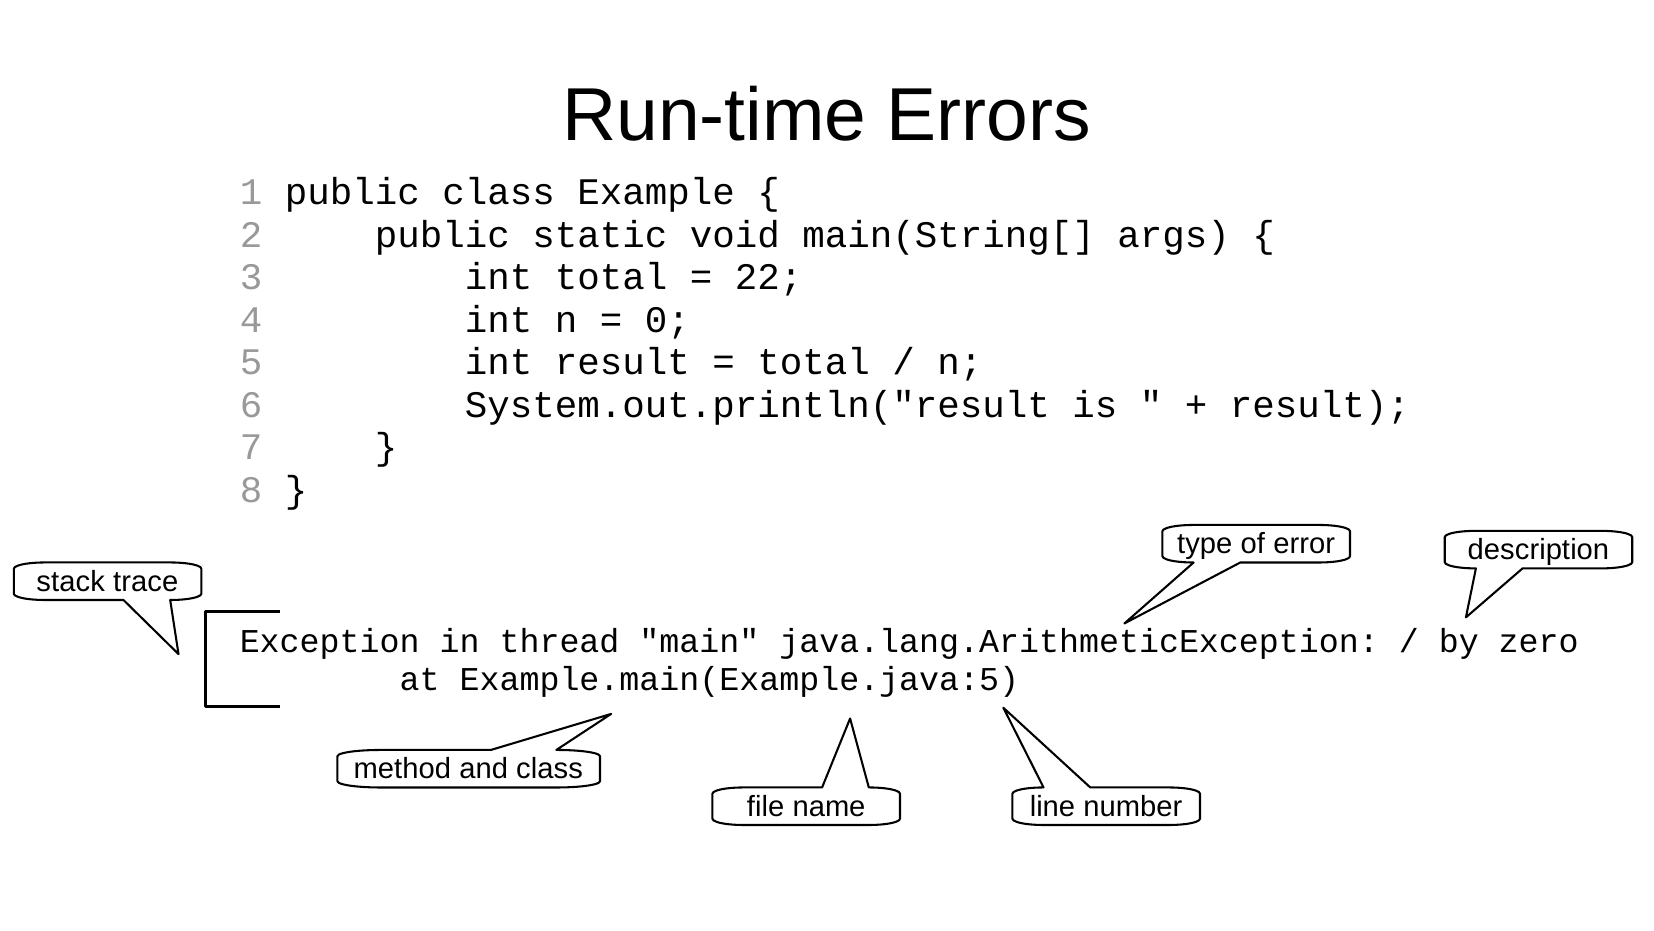

# Run-time Errors
1 public class Example {
2 public static void main(String[] args) {
3 int total = 22;
4 int n = 0;
5 int result = total / n;
6 System.out.println("result is " + result);
7 }
8 }
type of error
description
stack trace
Exception in thread "main" java.lang.ArithmeticException: / by zero
 at Example.main(Example.java:5)
method and class
file name
line number